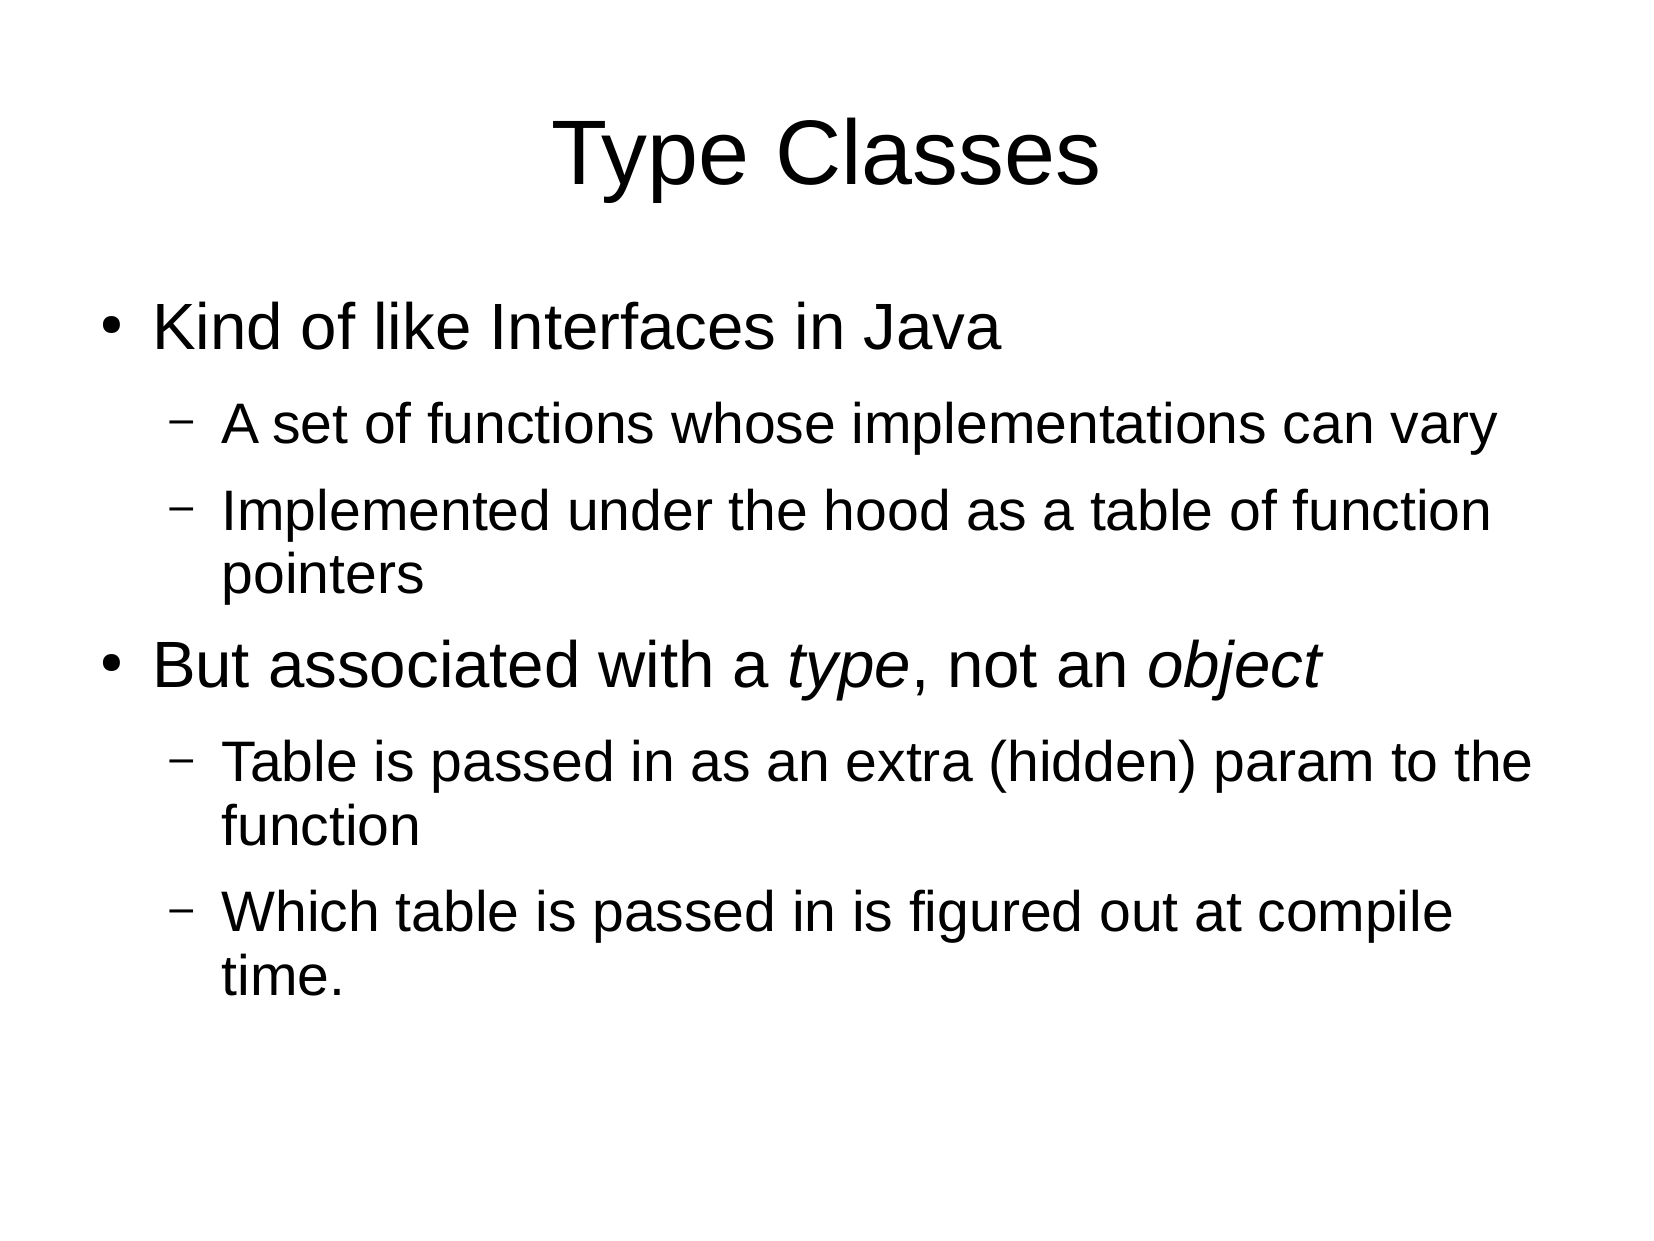

# Type Classes
Kind of like Interfaces in Java
A set of functions whose implementations can vary
Implemented under the hood as a table of function pointers
But associated with a type, not an object
Table is passed in as an extra (hidden) param to the function
Which table is passed in is figured out at compile time.